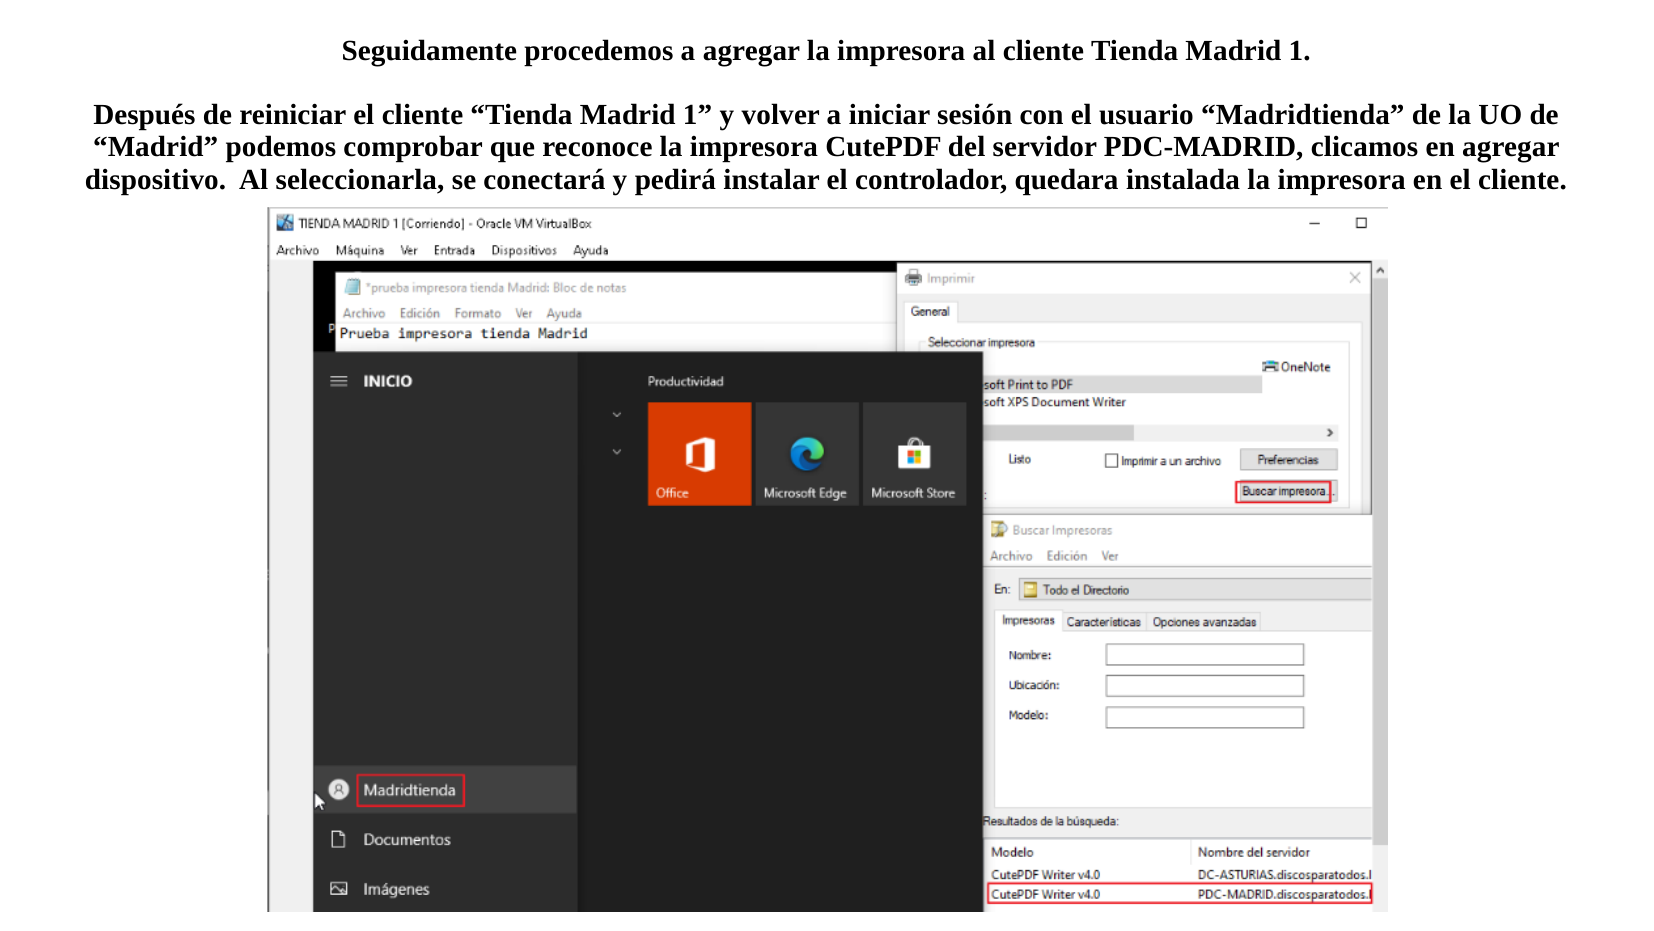

# Seguidamente procedemos a agregar la impresora al cliente Tienda Madrid 1. Después de reiniciar el cliente “Tienda Madrid 1” y volver a iniciar sesión con el usuario “Madridtienda” de la UO de “Madrid” podemos comprobar que reconoce la impresora CutePDF del servidor PDC-MADRID, clicamos en agregar dispositivo. Al seleccionarla, se conectará y pedirá instalar el controlador, quedara instalada la impresora en el cliente.